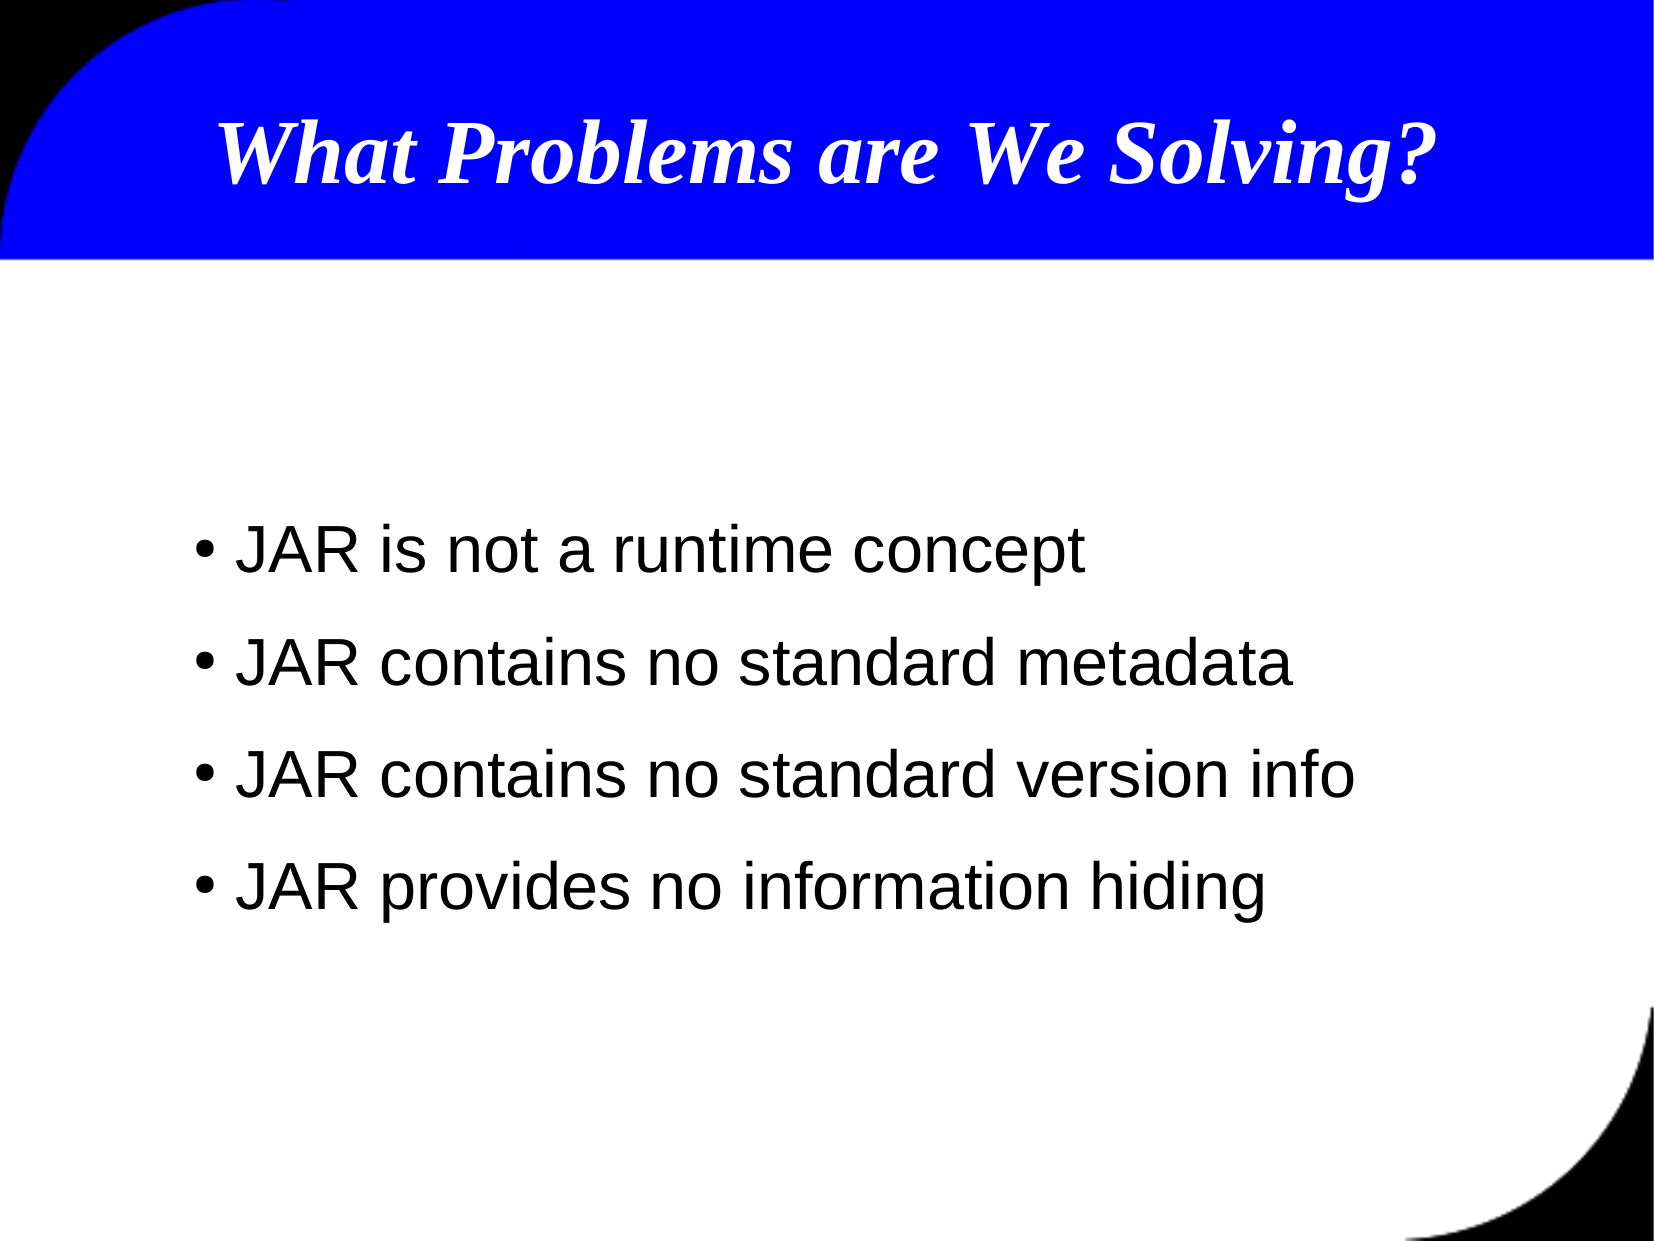

# What Problems are We Solving?
 JAR is not a runtime concept
 JAR contains no standard metadata
 JAR contains no standard version info
 JAR provides no information hiding